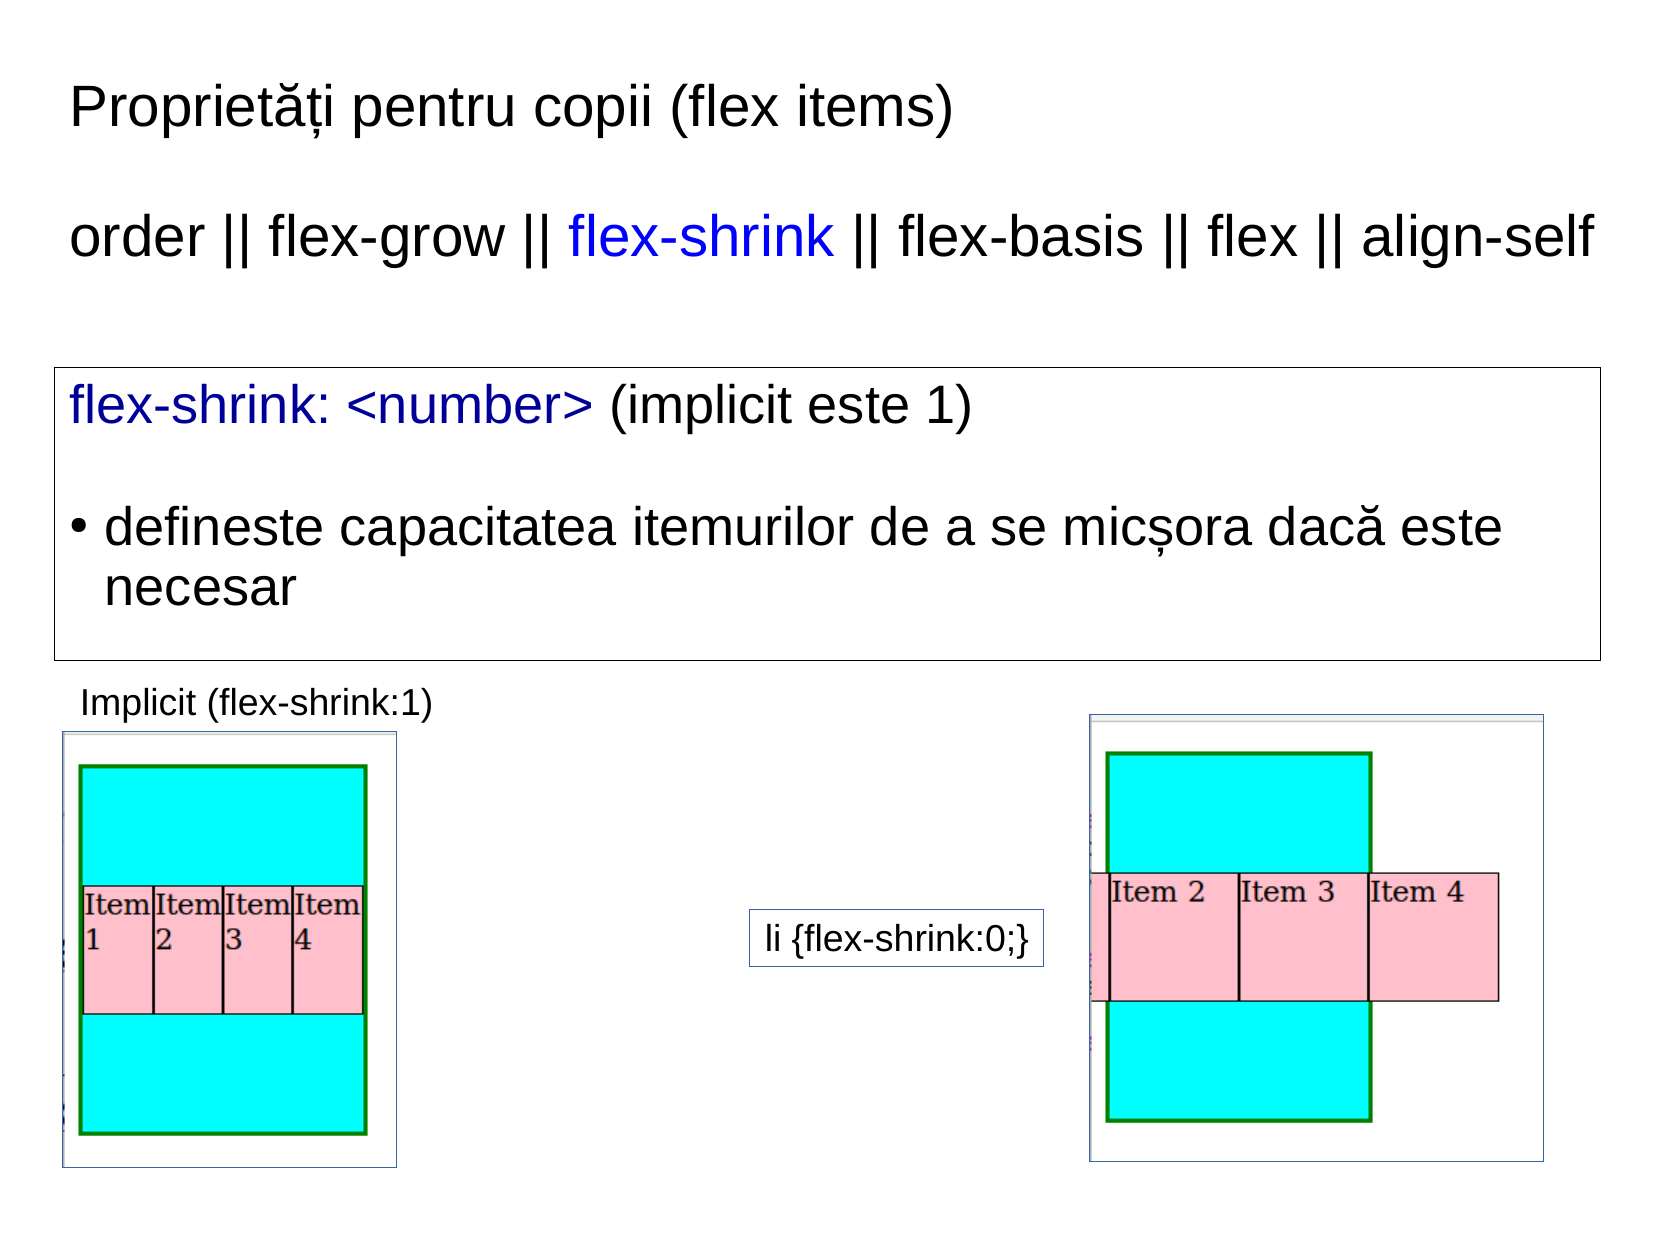

Proprietăți pentru copii (flex items)
order || flex-grow || flex-shrink || flex-basis || flex || align-self
flex-shrink: (implicit este 1)
defineste capacitatea itemurilor de a se micșora dacă este necesar
Implicit (flex-shrink:1)
li {flex-shrink:0;}